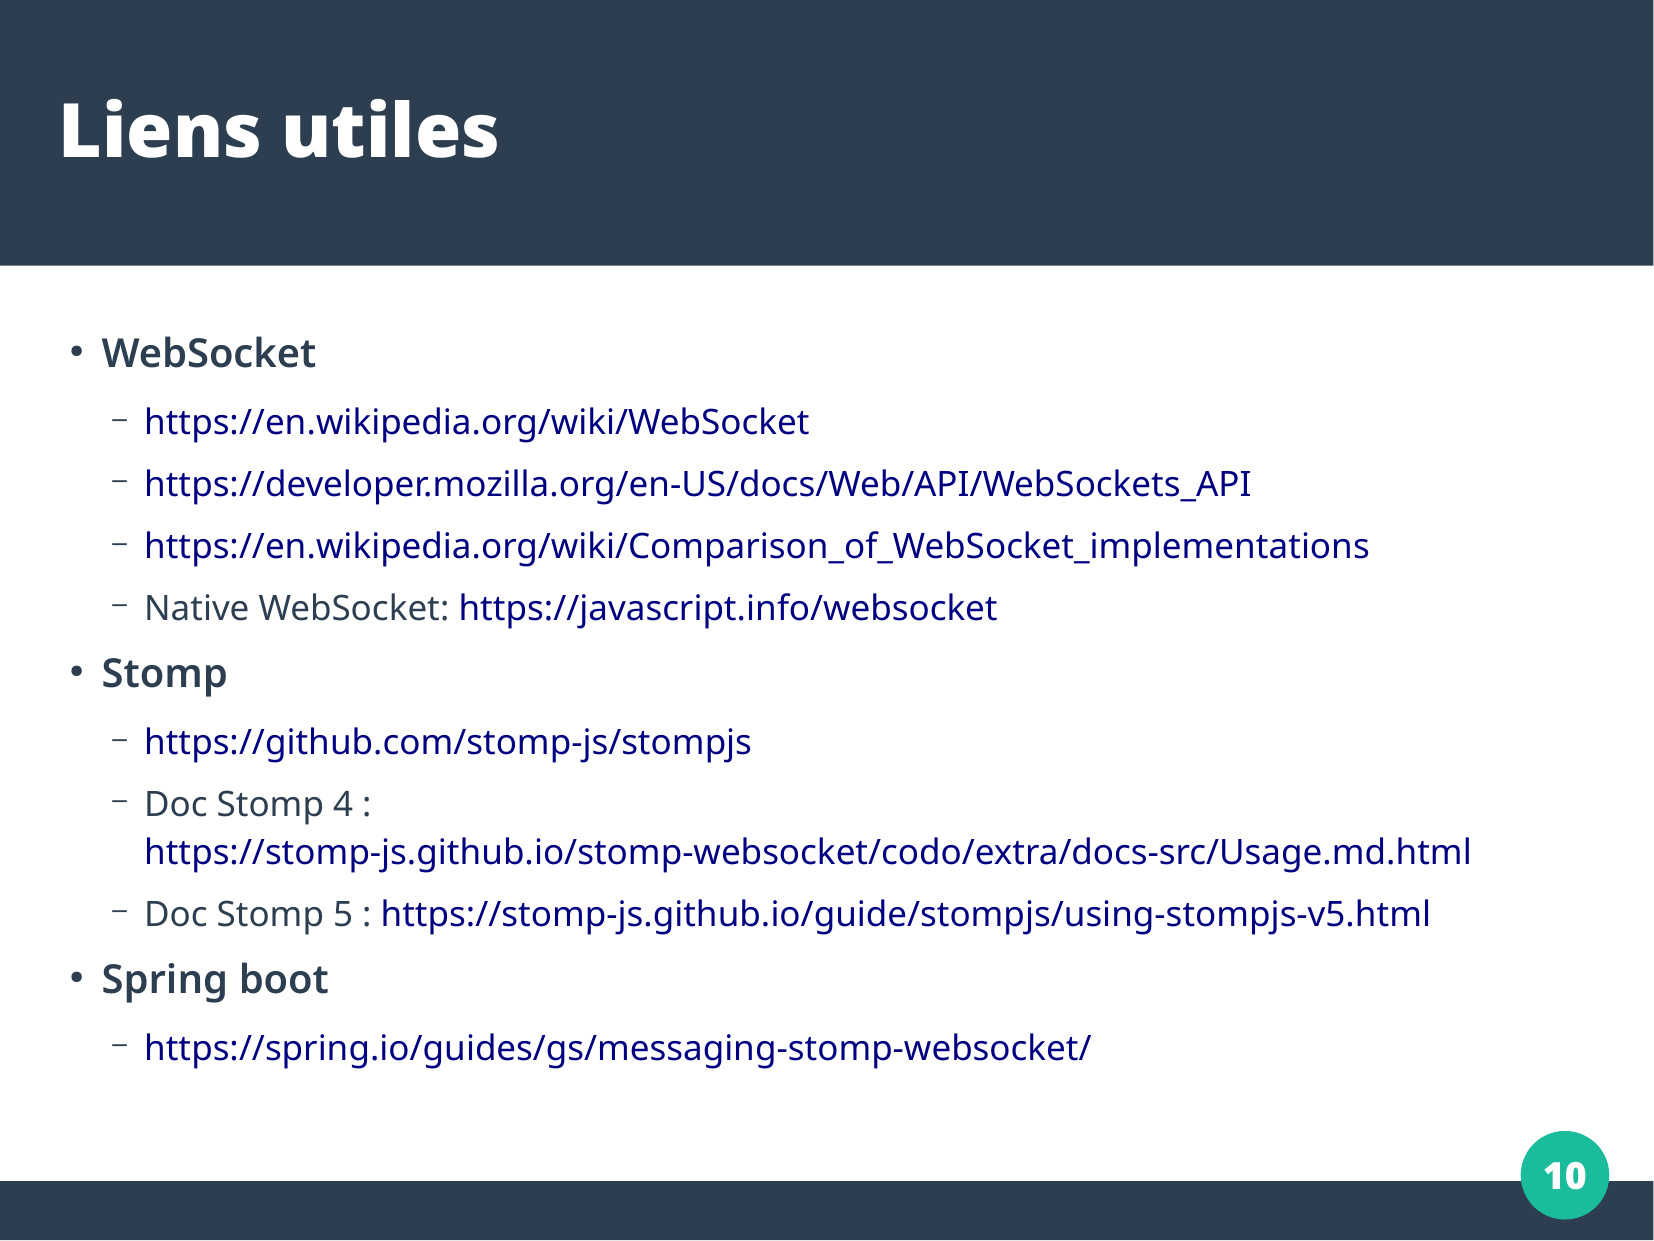

# Liens utiles
WebSocket
https://en.wikipedia.org/wiki/WebSocket
https://developer.mozilla.org/en-US/docs/Web/API/WebSockets_API
https://en.wikipedia.org/wiki/Comparison_of_WebSocket_implementations
Native WebSocket: https://javascript.info/websocket
Stomp
https://github.com/stomp-js/stompjs
Doc Stomp 4 : https://stomp-js.github.io/stomp-websocket/codo/extra/docs-src/Usage.md.html
Doc Stomp 5 : https://stomp-js.github.io/guide/stompjs/using-stompjs-v5.html
Spring boot
https://spring.io/guides/gs/messaging-stomp-websocket/
10